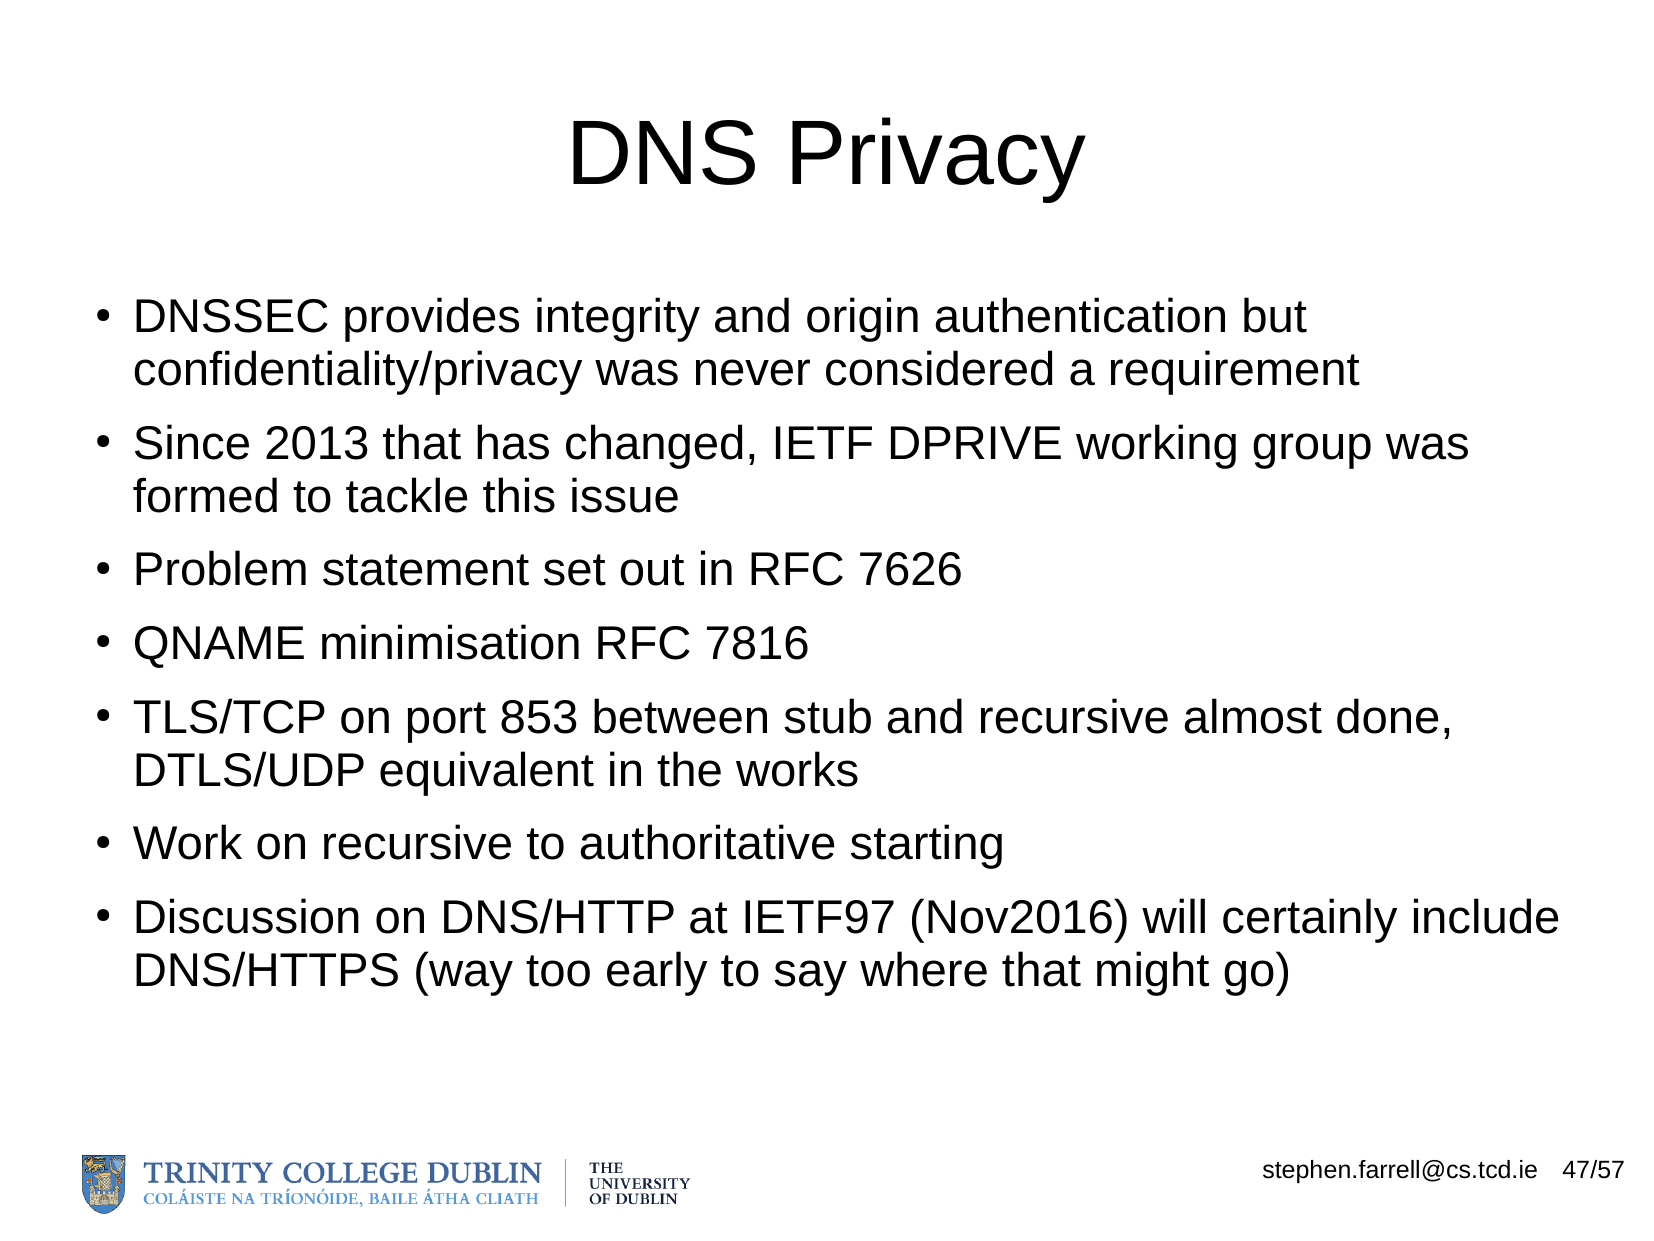

# DNS Privacy
DNSSEC provides integrity and origin authentication but confidentiality/privacy was never considered a requirement
Since 2013 that has changed, IETF DPRIVE working group was formed to tackle this issue
Problem statement set out in RFC 7626
QNAME minimisation RFC 7816
TLS/TCP on port 853 between stub and recursive almost done, DTLS/UDP equivalent in the works
Work on recursive to authoritative starting
Discussion on DNS/HTTP at IETF97 (Nov2016) will certainly include DNS/HTTPS (way too early to say where that might go)